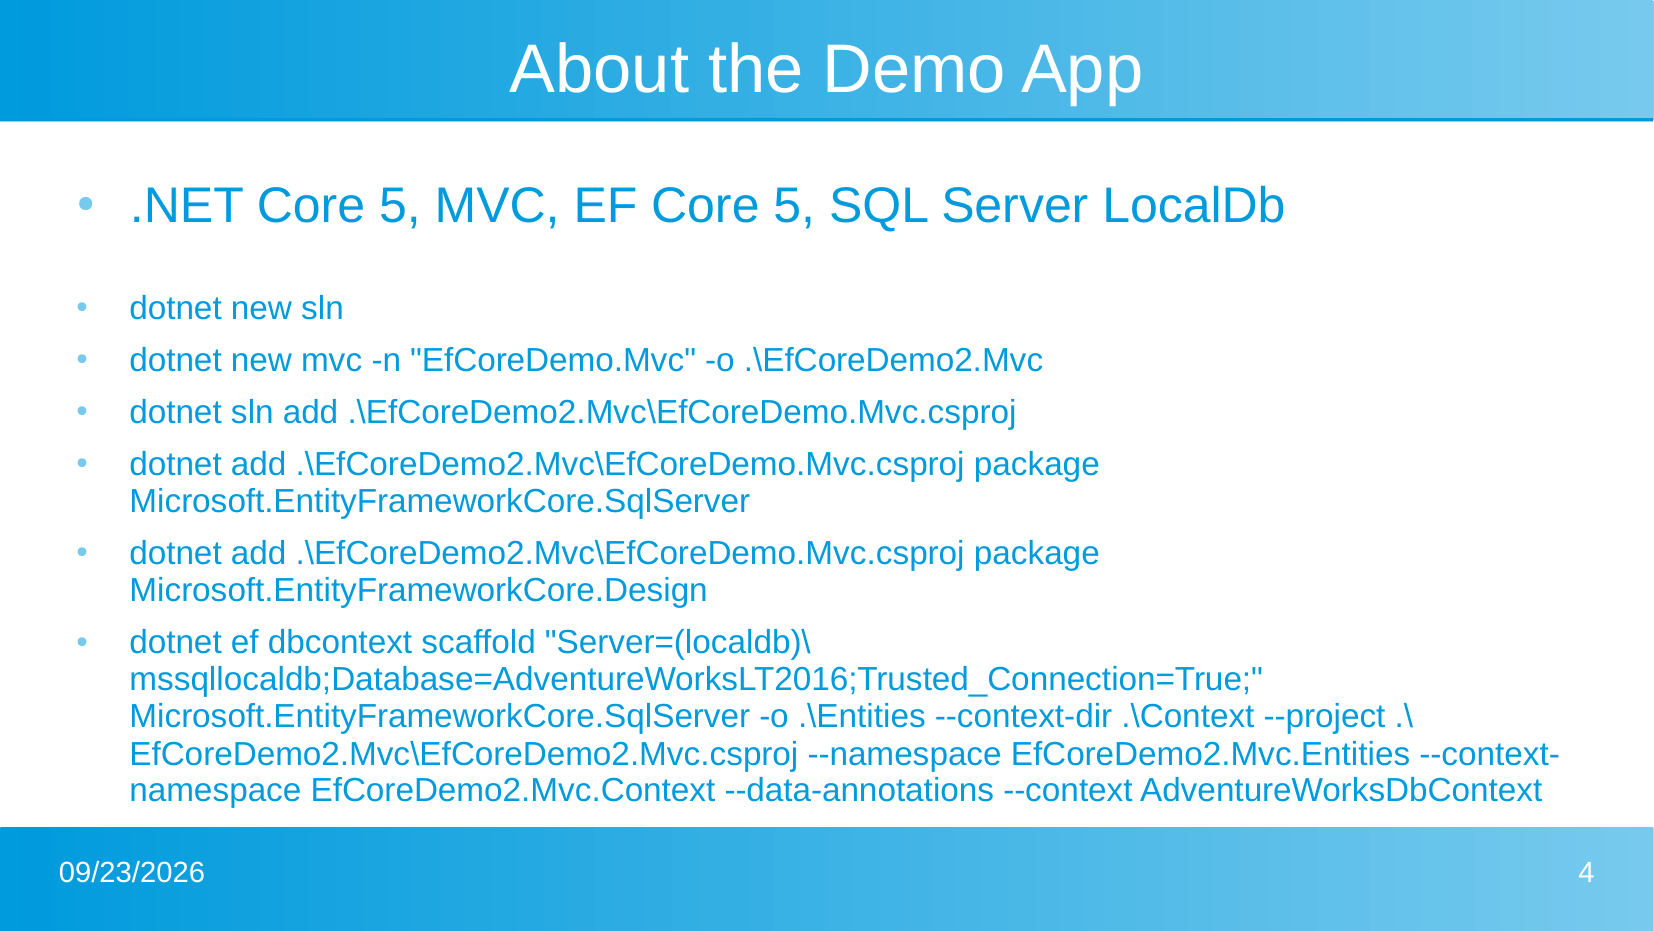

# About the Demo App
.NET Core 5, MVC, EF Core 5, SQL Server LocalDb
dotnet new sln
dotnet new mvc -n "EfCoreDemo.Mvc" -o .\EfCoreDemo2.Mvc
dotnet sln add .\EfCoreDemo2.Mvc\EfCoreDemo.Mvc.csproj
dotnet add .\EfCoreDemo2.Mvc\EfCoreDemo.Mvc.csproj package Microsoft.EntityFrameworkCore.SqlServer
dotnet add .\EfCoreDemo2.Mvc\EfCoreDemo.Mvc.csproj package Microsoft.EntityFrameworkCore.Design
dotnet ef dbcontext scaffold "Server=(localdb)\mssqllocaldb;Database=AdventureWorksLT2016;Trusted_Connection=True;" Microsoft.EntityFrameworkCore.SqlServer -o .\Entities --context-dir .\Context --project .\EfCoreDemo2.Mvc\EfCoreDemo2.Mvc.csproj --namespace EfCoreDemo2.Mvc.Entities --context-namespace EfCoreDemo2.Mvc.Context --data-annotations --context AdventureWorksDbContext
4